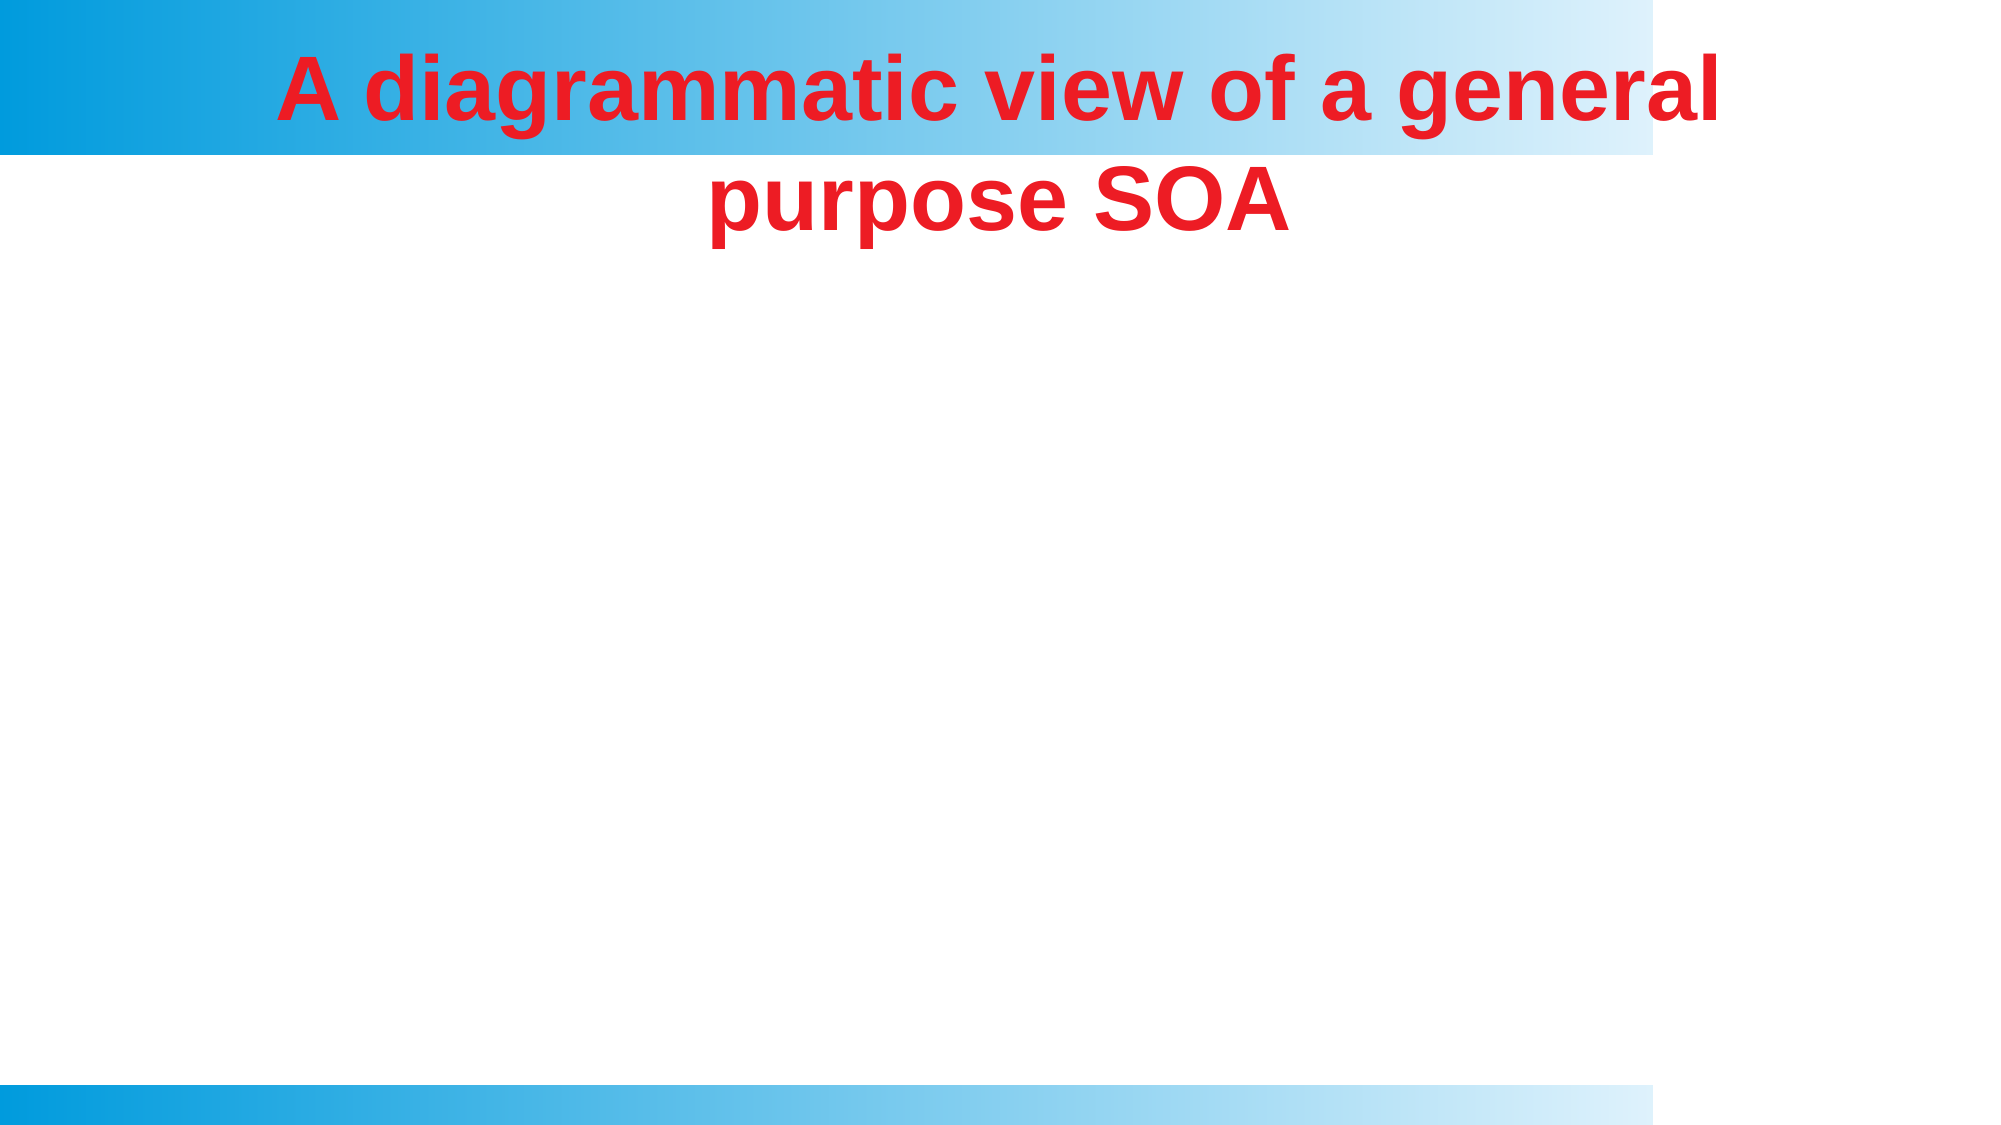

# A diagrammatic view of a general purpose SOA